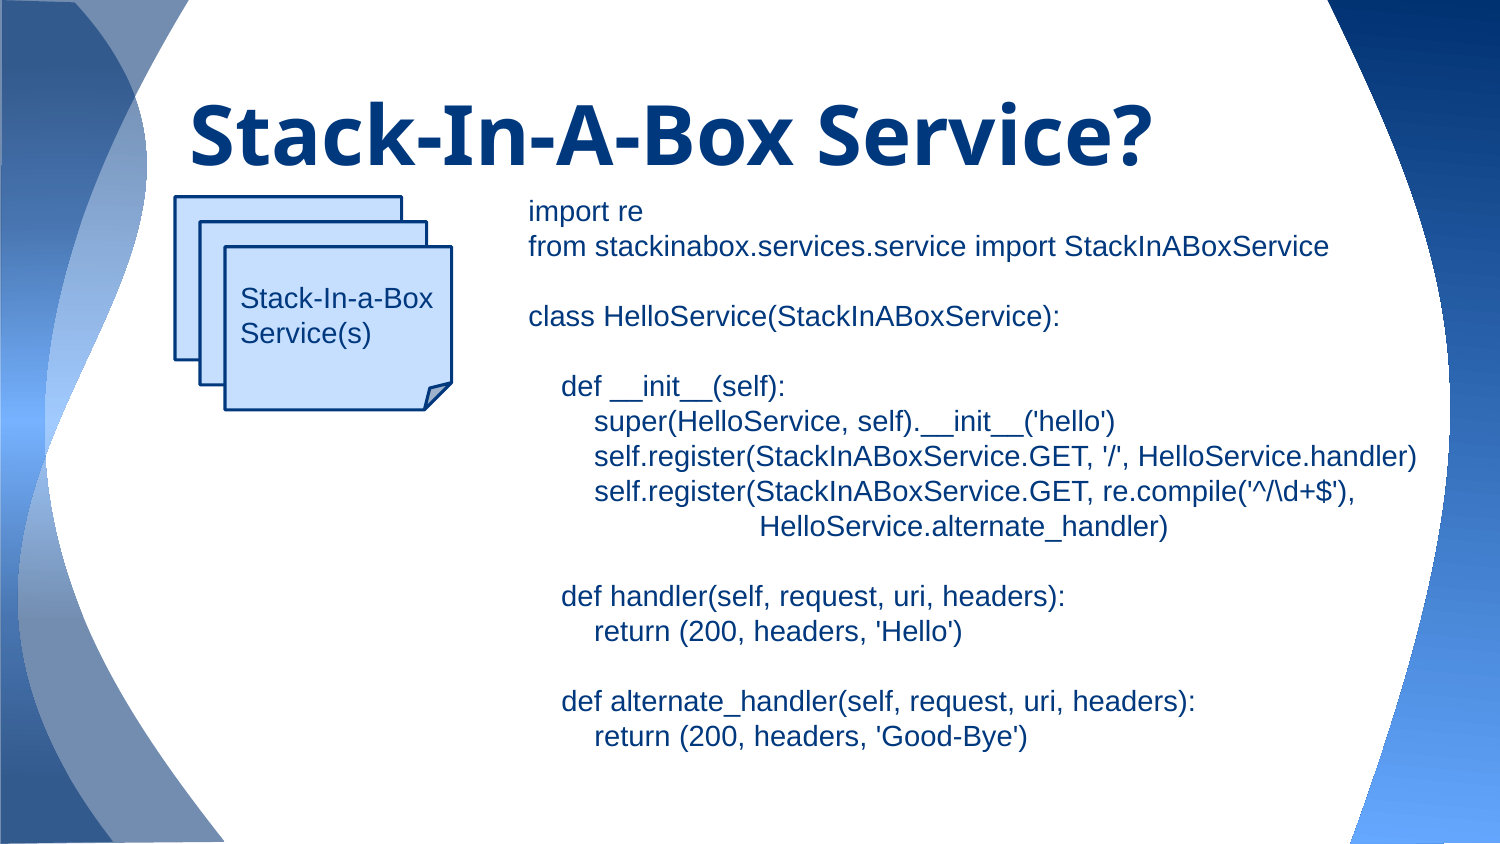

# Stack-In-A-Box Service?
import re
from stackinabox.services.service import StackInABoxService
class HelloService(StackInABoxService):
 def __init__(self):
 super(HelloService, self).__init__('hello')
 self.register(StackInABoxService.GET, '/', HelloService.handler)
 self.register(StackInABoxService.GET, re.compile('^/\d+$'),
 HelloService.alternate_handler)
 def handler(self, request, uri, headers):
 return (200, headers, 'Hello')
 def alternate_handler(self, request, uri, headers):
 return (200, headers, 'Good-Bye')
Stack-In-a-Box Service(s)